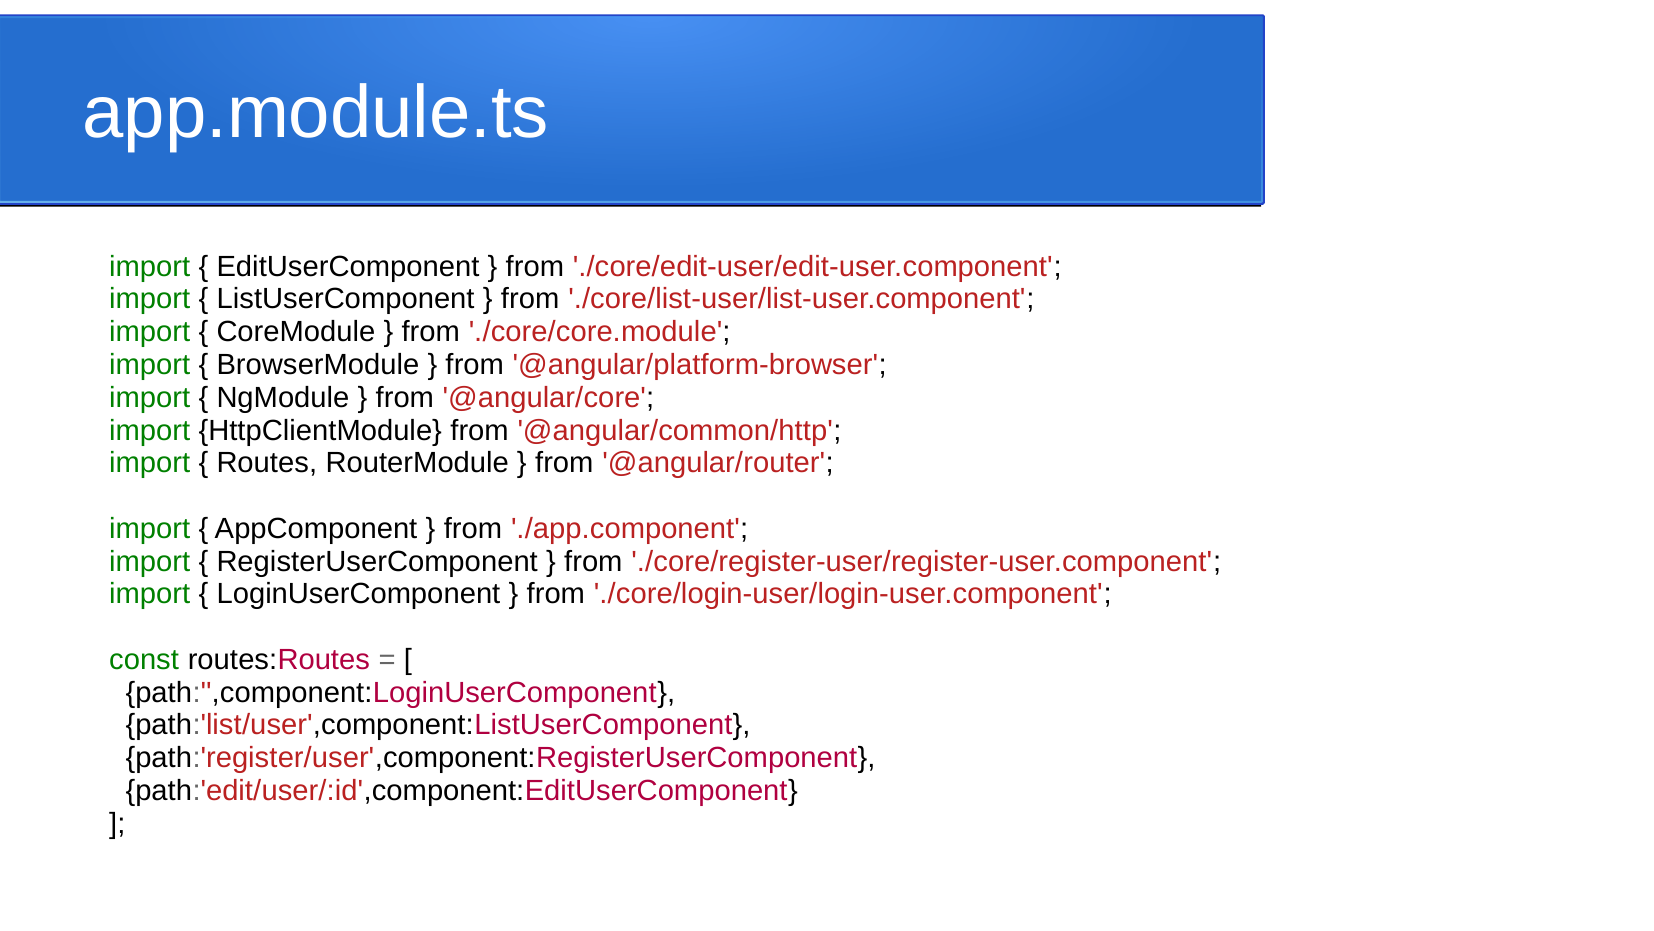

# app.module.ts
import { EditUserComponent } from './core/edit-user/edit-user.component';
import { ListUserComponent } from './core/list-user/list-user.component';
import { CoreModule } from './core/core.module';
import { BrowserModule } from '@angular/platform-browser';
import { NgModule } from '@angular/core';
import {HttpClientModule} from '@angular/common/http';
import { Routes, RouterModule } from '@angular/router';
import { AppComponent } from './app.component';
import { RegisterUserComponent } from './core/register-user/register-user.component';
import { LoginUserComponent } from './core/login-user/login-user.component';
const routes:Routes = [
 {path:'',component:LoginUserComponent},
 {path:'list/user',component:ListUserComponent},
 {path:'register/user',component:RegisterUserComponent},
 {path:'edit/user/:id',component:EditUserComponent}
];